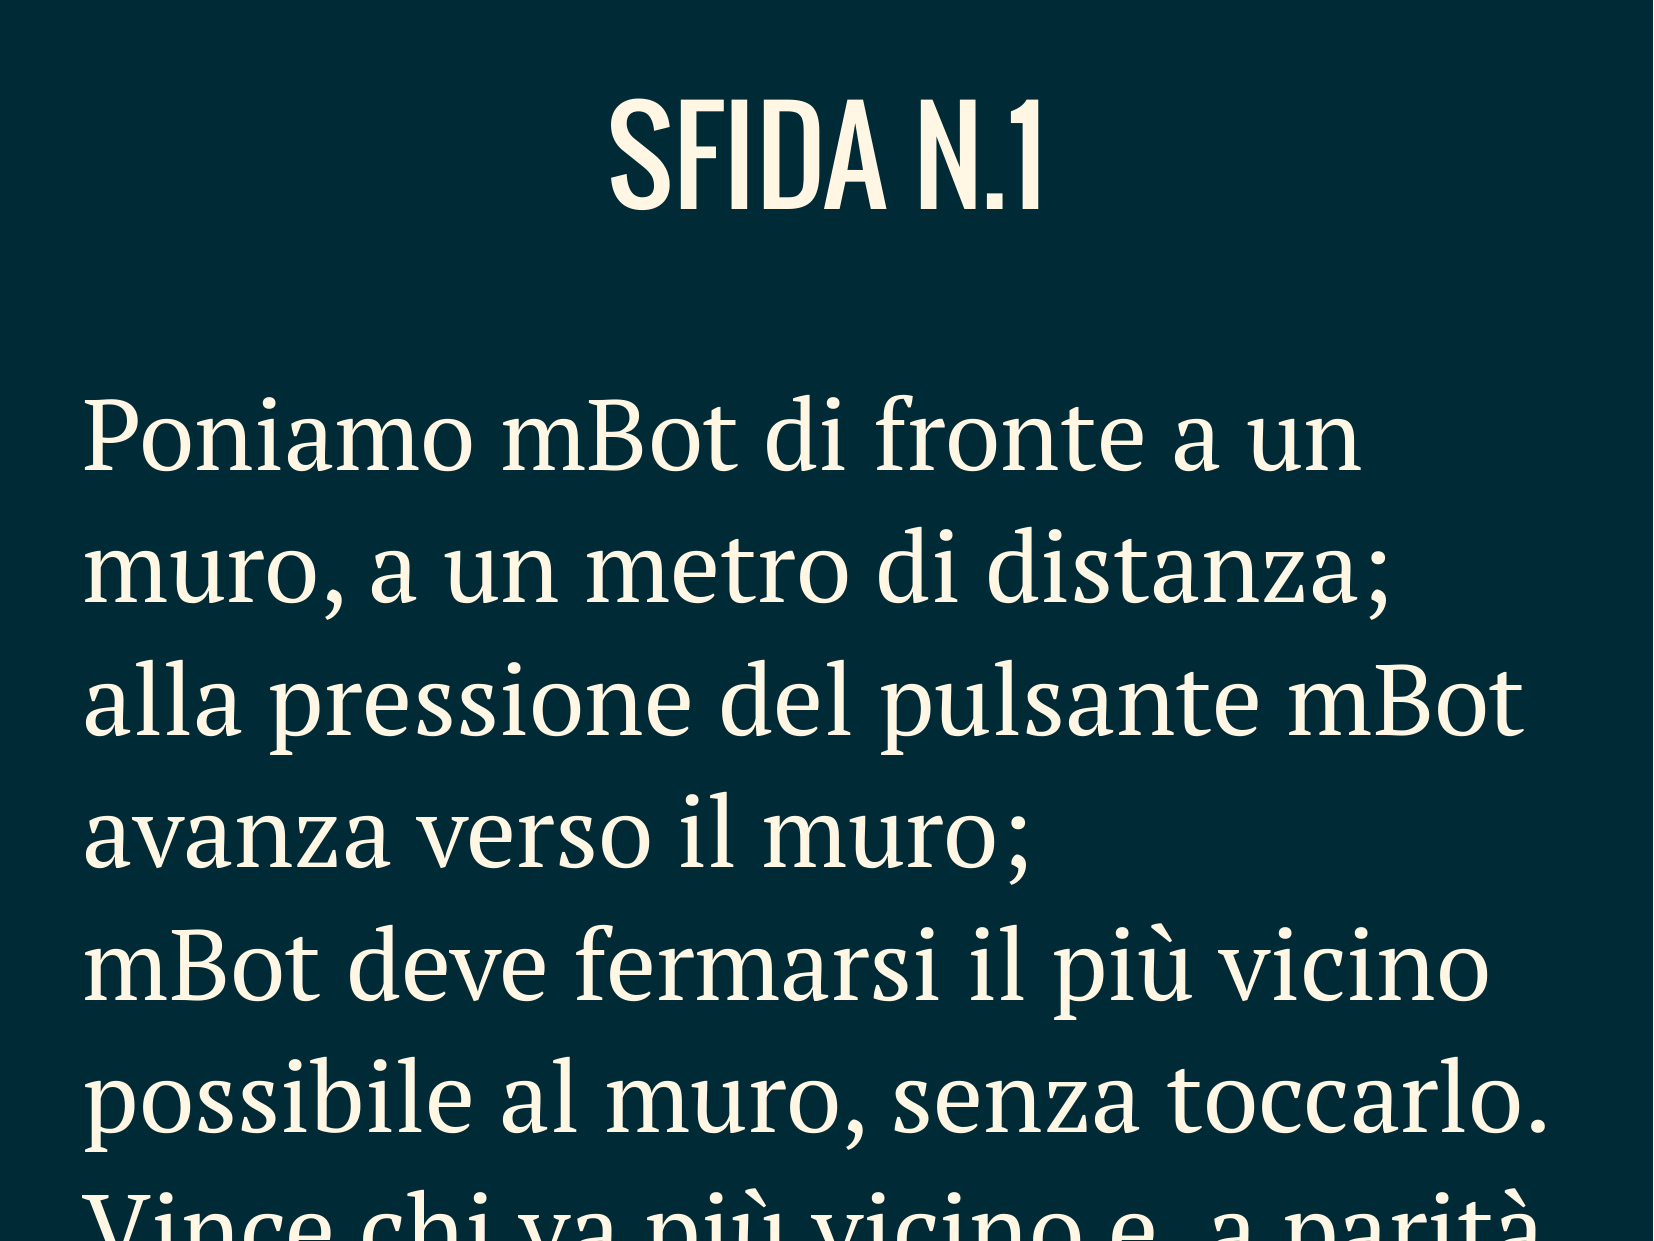

# Sfida n.1
Poniamo mBot di fronte a un muro, a un metro di distanza; alla pressione del pulsante mBot avanza verso il muro;
mBot deve fermarsi il più vicino possibile al muro, senza toccarlo. Vince chi va più vicino e, a parità di distanza, il più veloce.